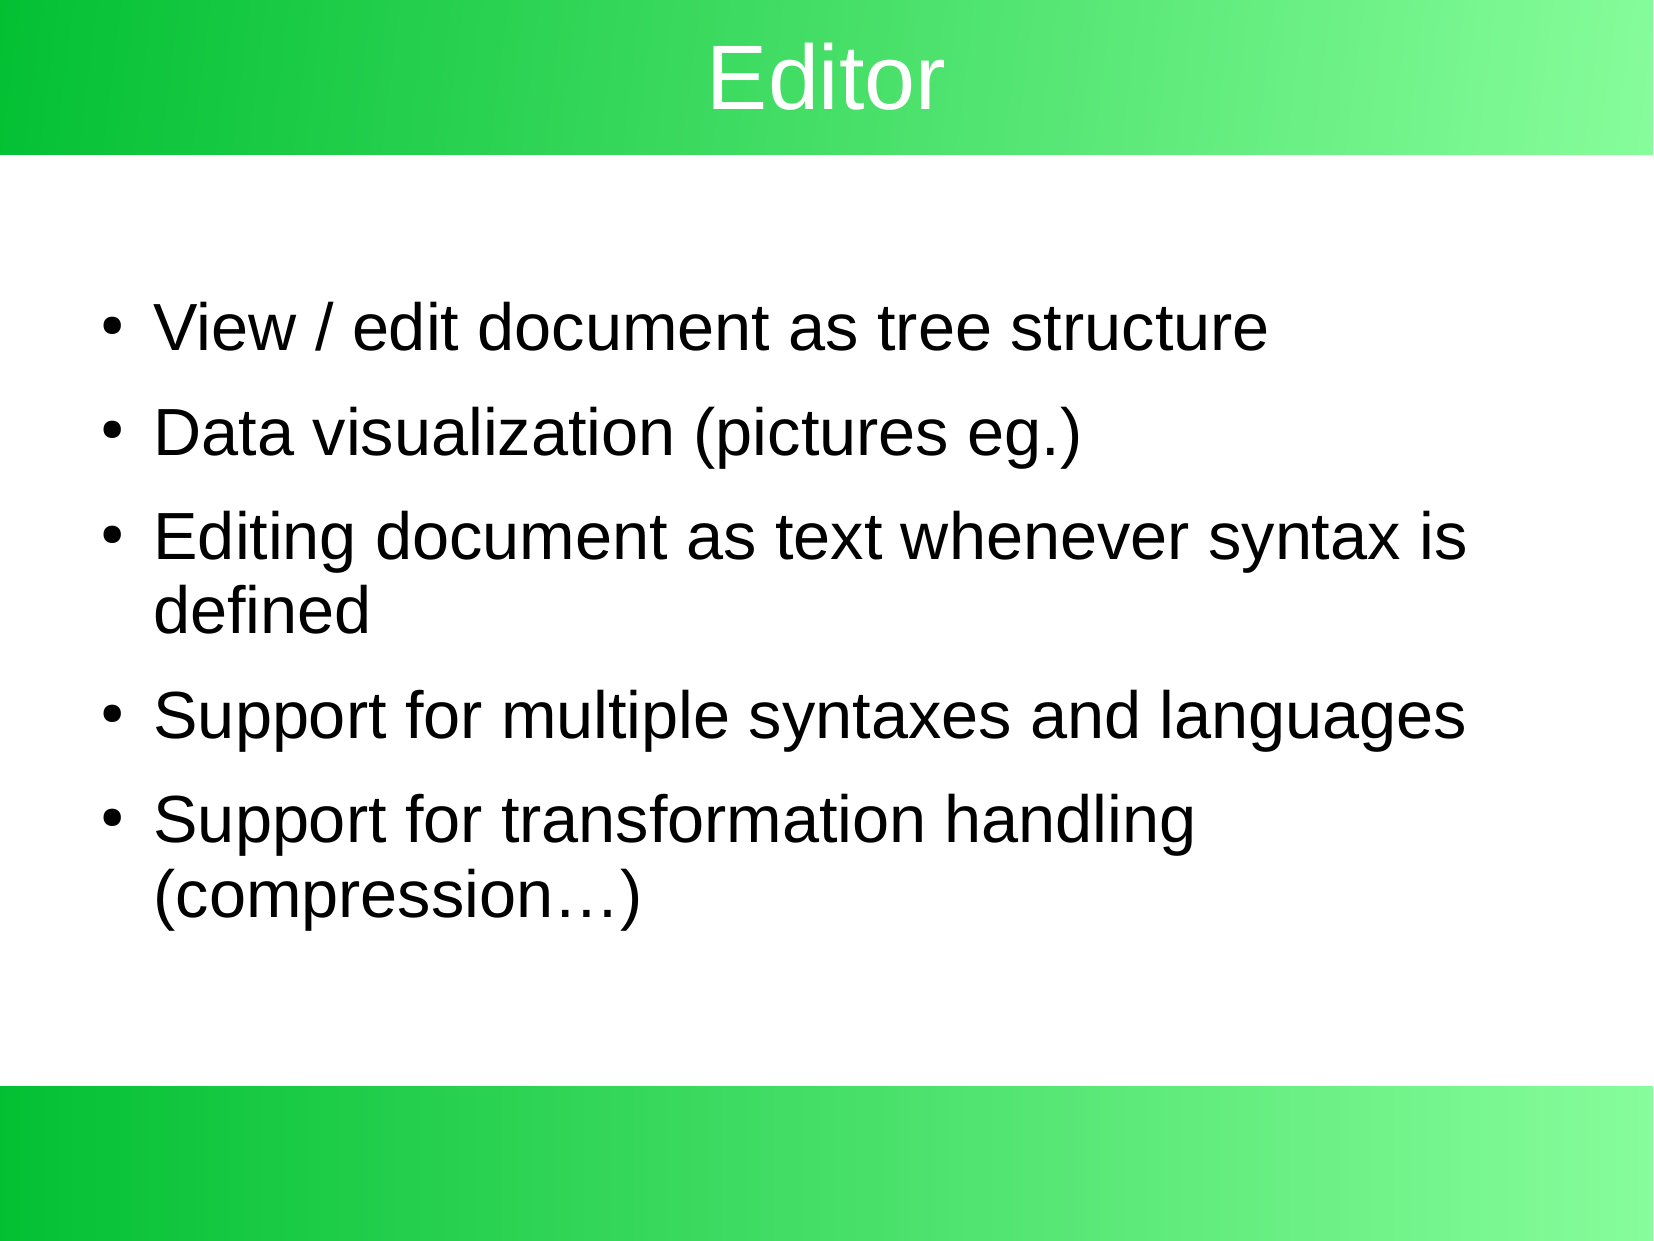

# Editor
View / edit document as tree structure
Data visualization (pictures eg.)
Editing document as text whenever syntax is defined
Support for multiple syntaxes and languages
Support for transformation handling (compression…)